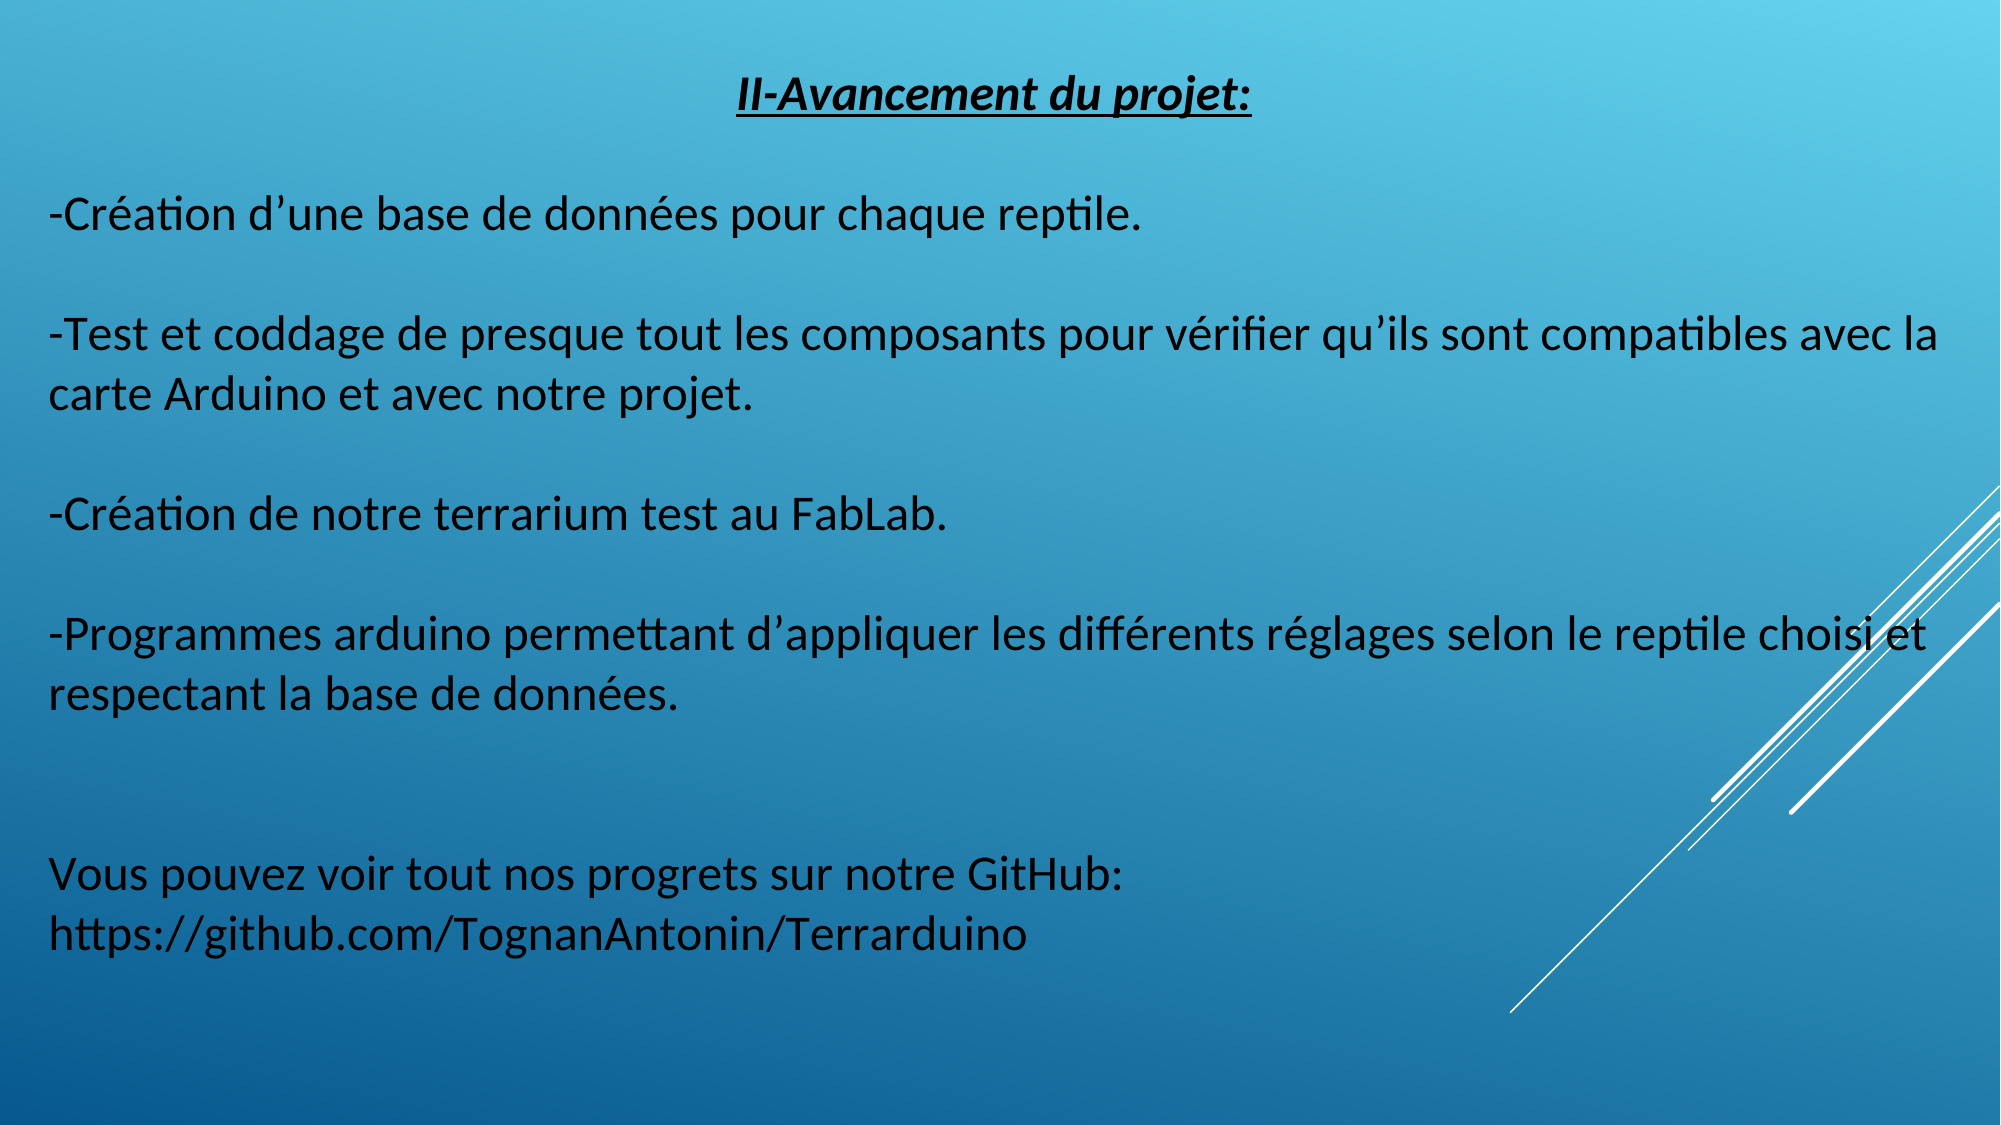

II-Avancement du projet:
-Création d’une base de données pour chaque reptile.
-Test et coddage de presque tout les composants pour vérifier qu’ils sont compatibles avec la carte Arduino et avec notre projet.
-Création de notre terrarium test au FabLab.
-Programmes arduino permettant d’appliquer les différents réglages selon le reptile choisi et respectant la base de données.
Vous pouvez voir tout nos progrets sur notre GitHub:
https://github.com/TognanAntonin/Terrarduino